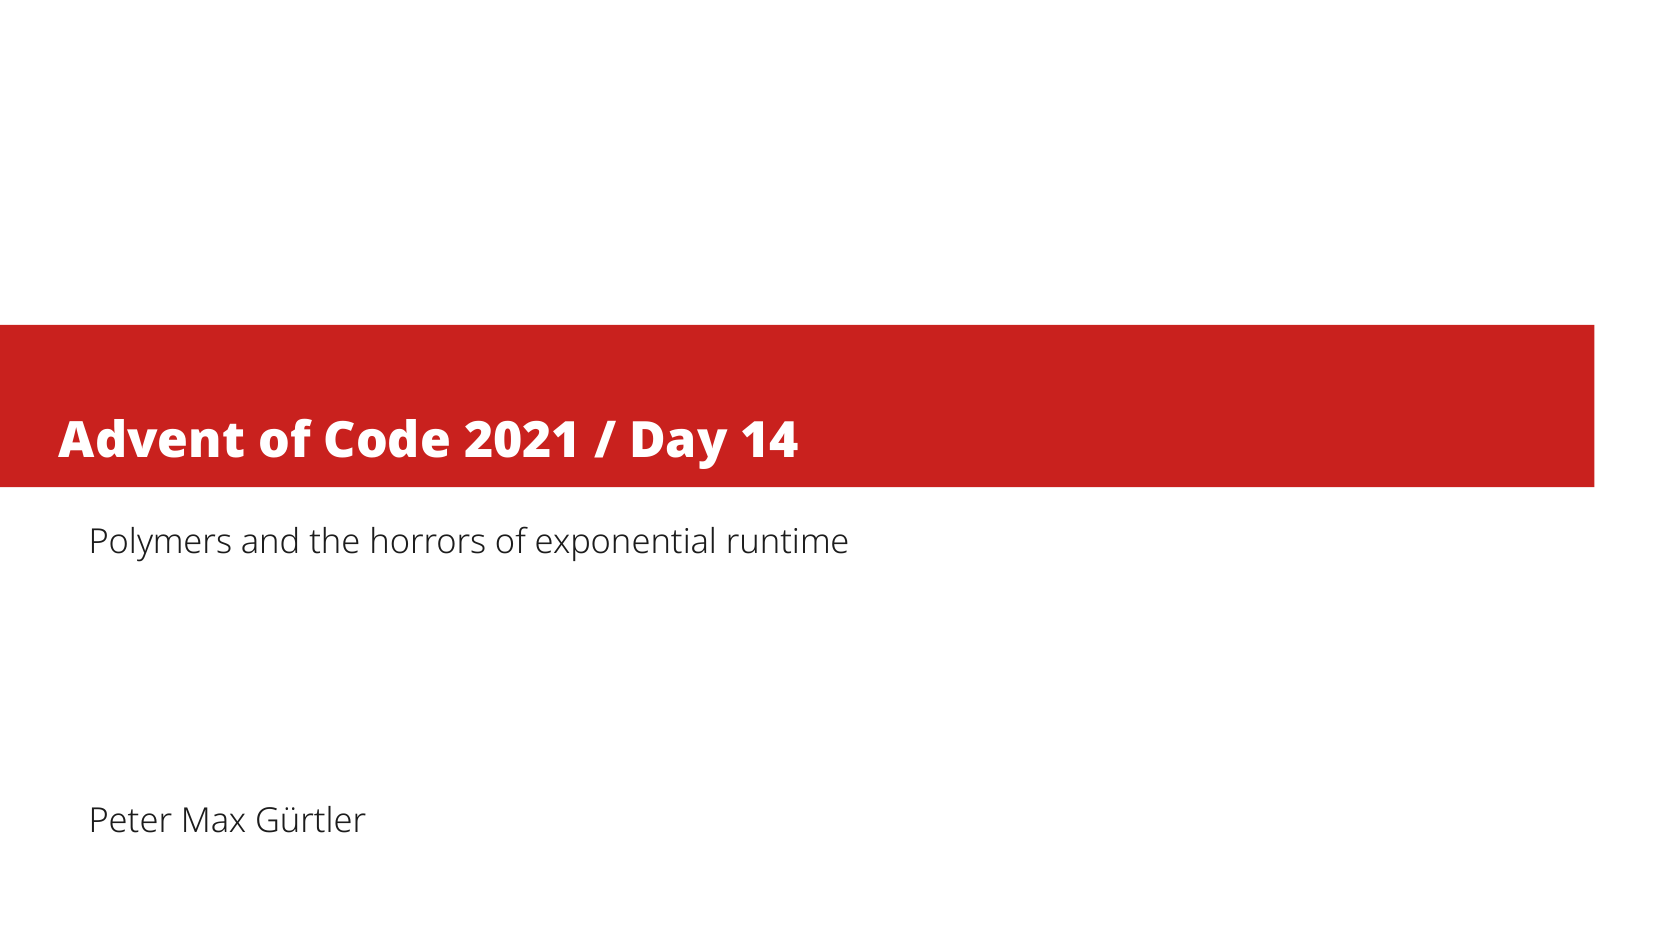

# Advent of Code 2021 / Day 14
Polymers and the horrors of exponential runtime
Peter Max Gürtler